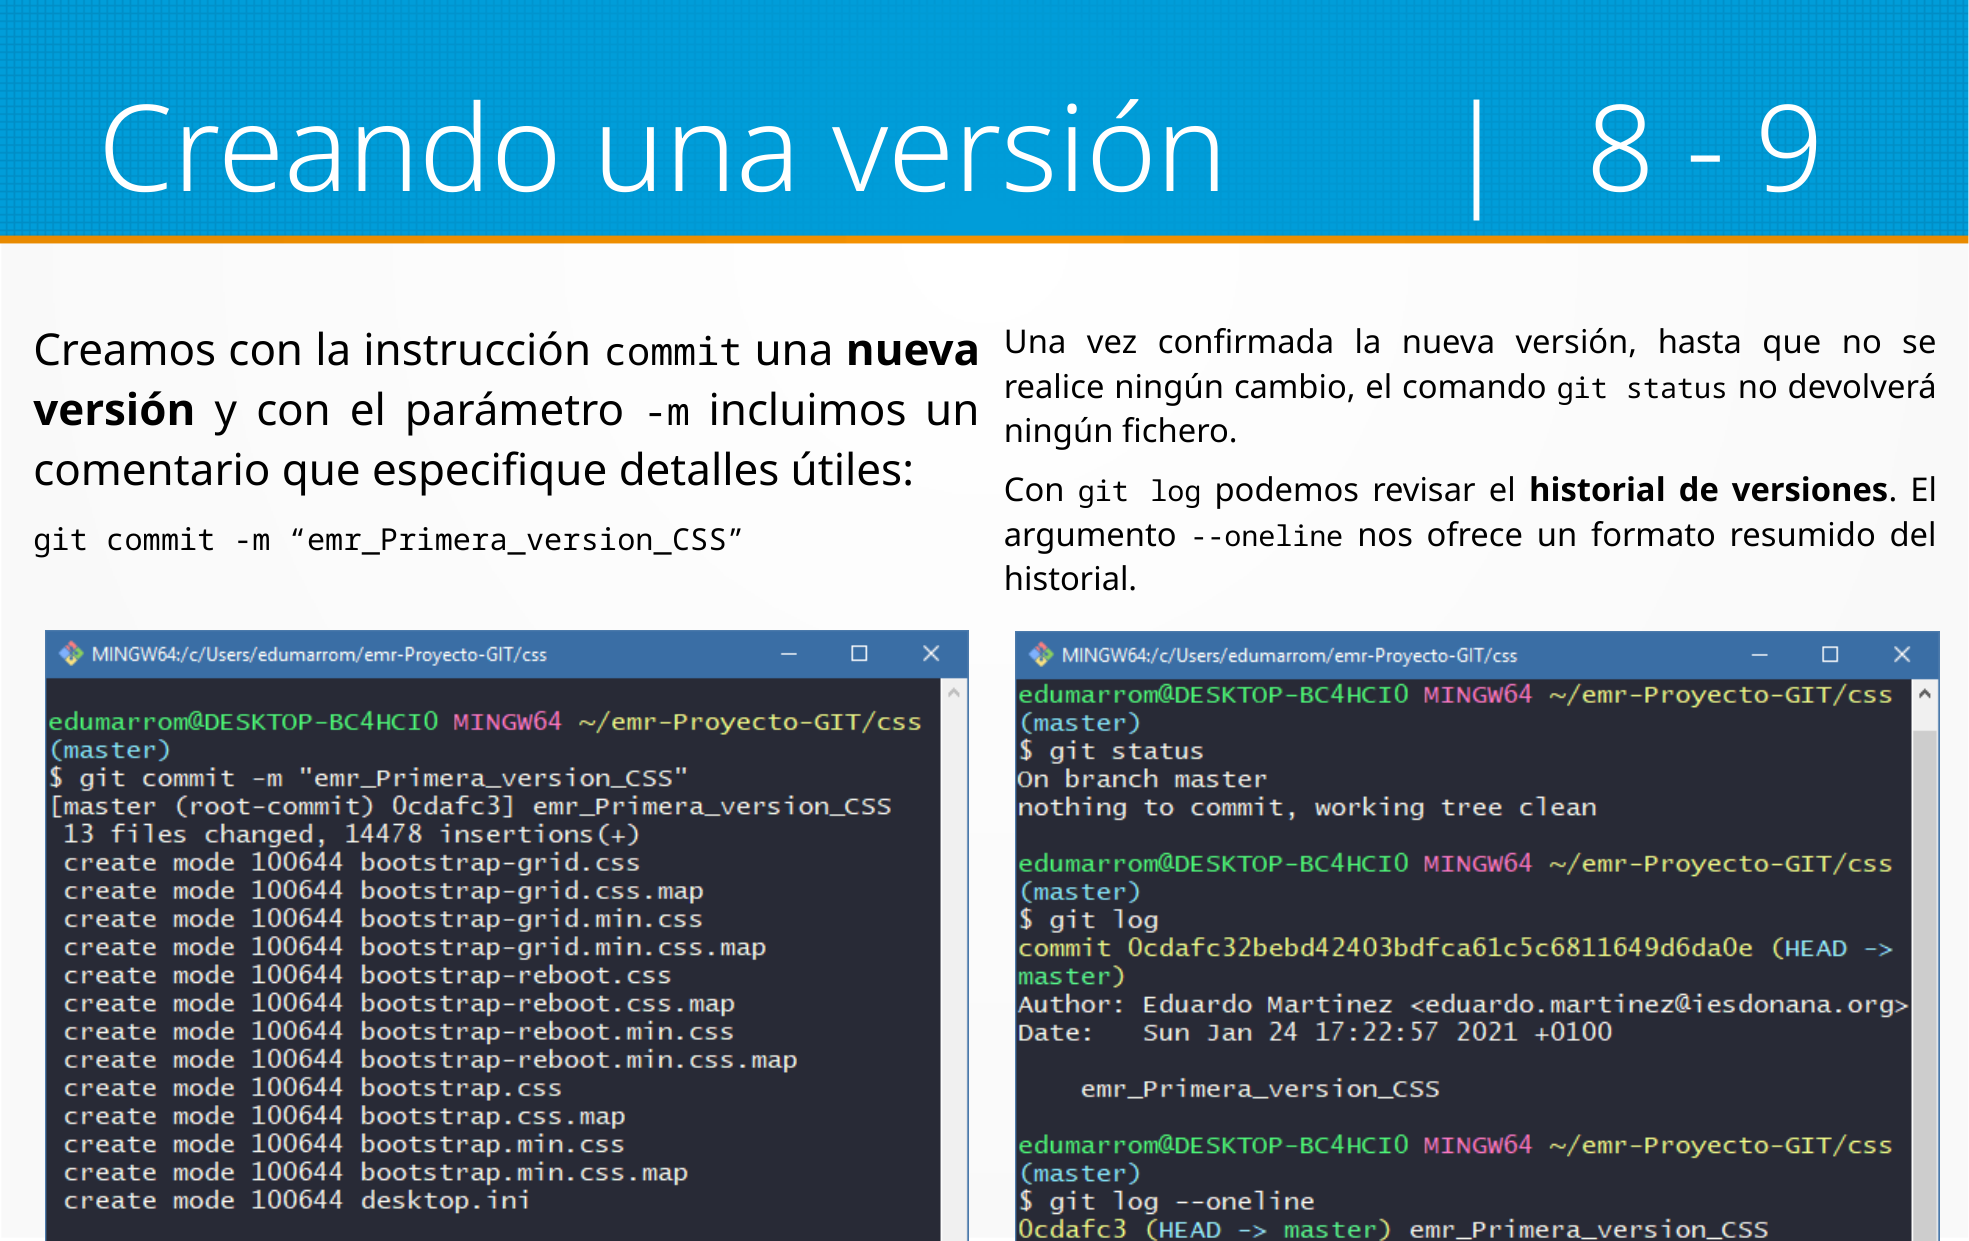

# Creando una versión				|		8 - 9
Creamos con la instrucción commit una nueva versión y con el parámetro -m incluimos un comentario que especifique detalles útiles:
git commit -m “emr_Primera_version_CSS”
Una vez confirmada la nueva versión, hasta que no se realice ningún cambio, el comando git status no devolverá ningún fichero.
Con git log podemos revisar el historial de versiones. El argumento --oneline nos ofrece un formato resumido del historial.